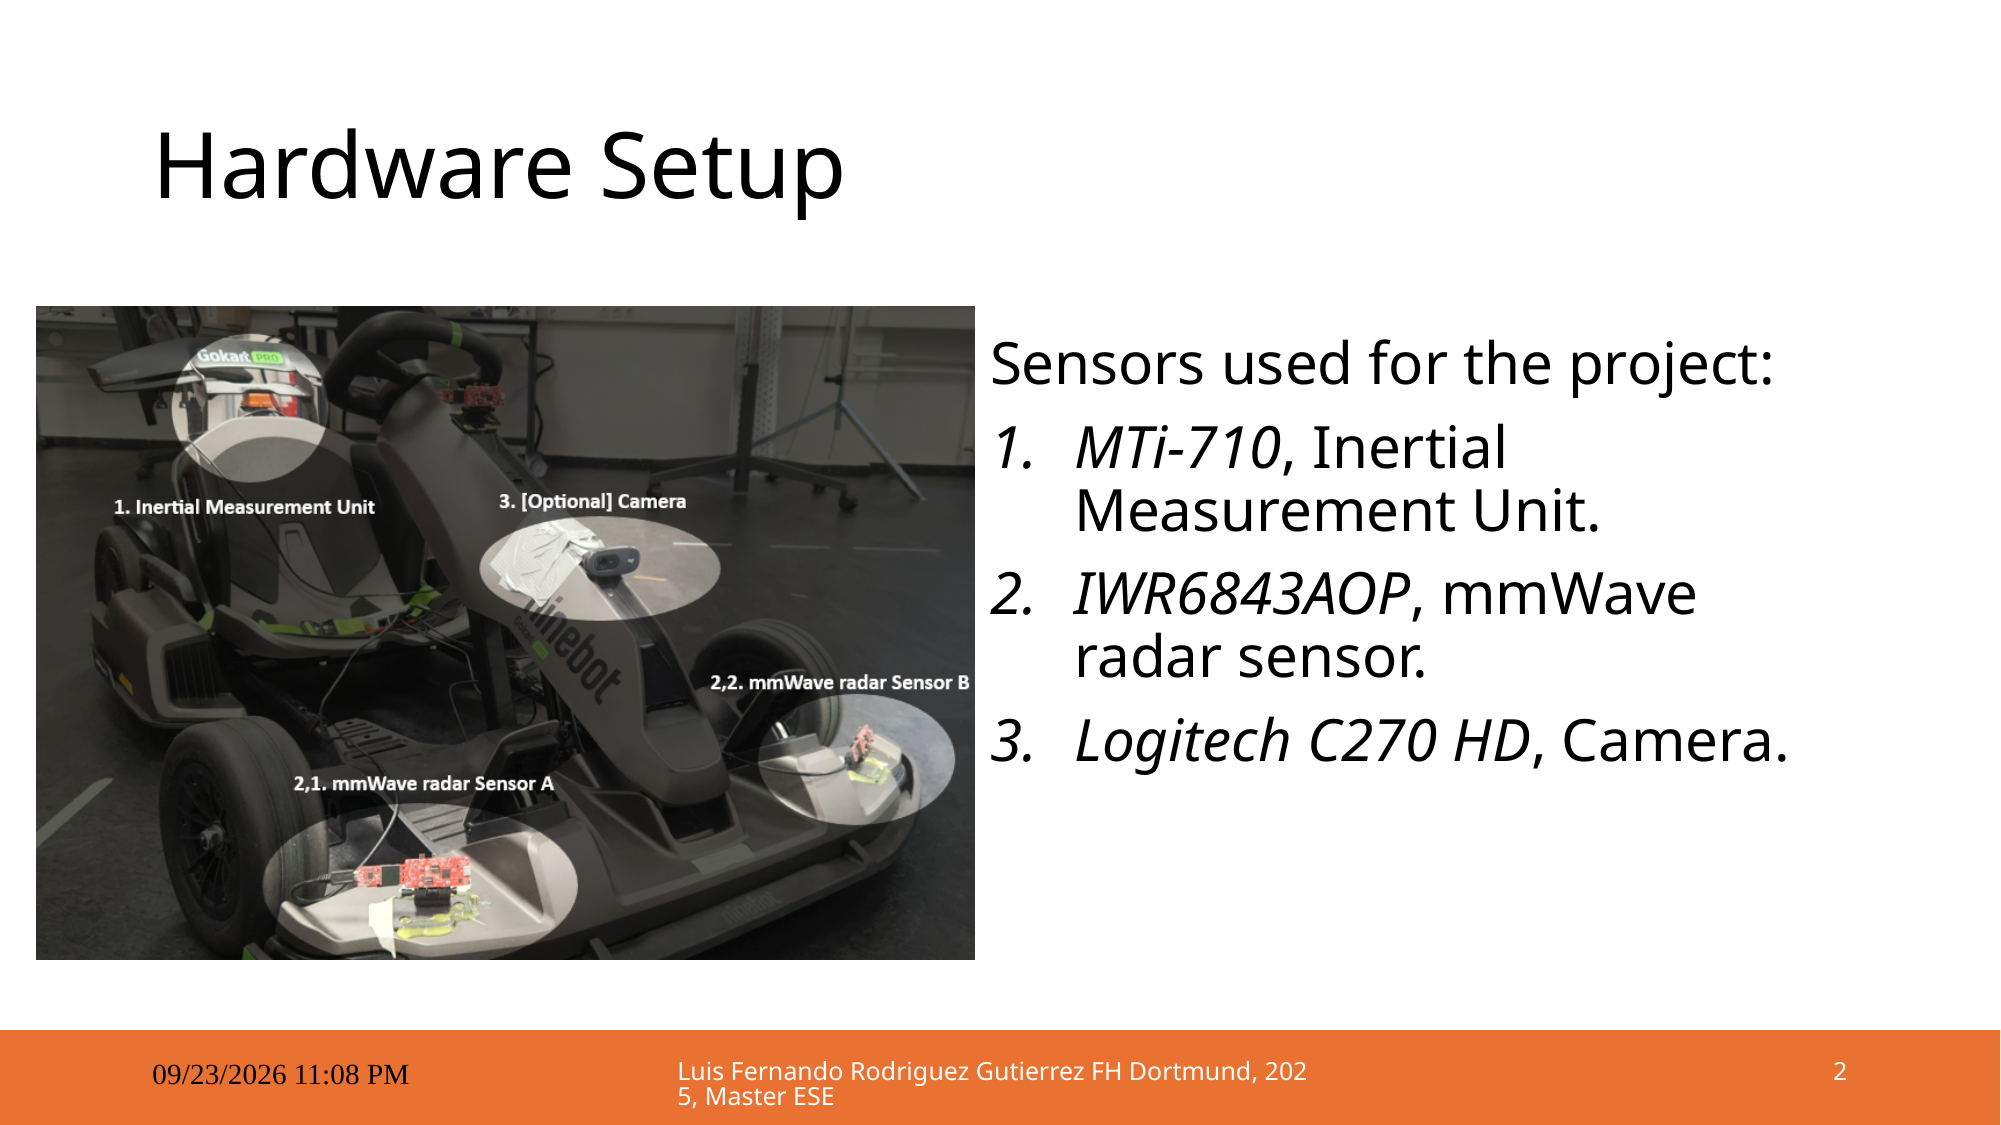

# Hardware Setup
Sensors used for the project:
MTi-710, Inertial Measurement Unit.
IWR6843AOP, mmWave radar sensor.
Logitech C270 HD, Camera.
Luis Fernando Rodriguez Gutierrez FH Dortmund, 2025, Master ESE
2